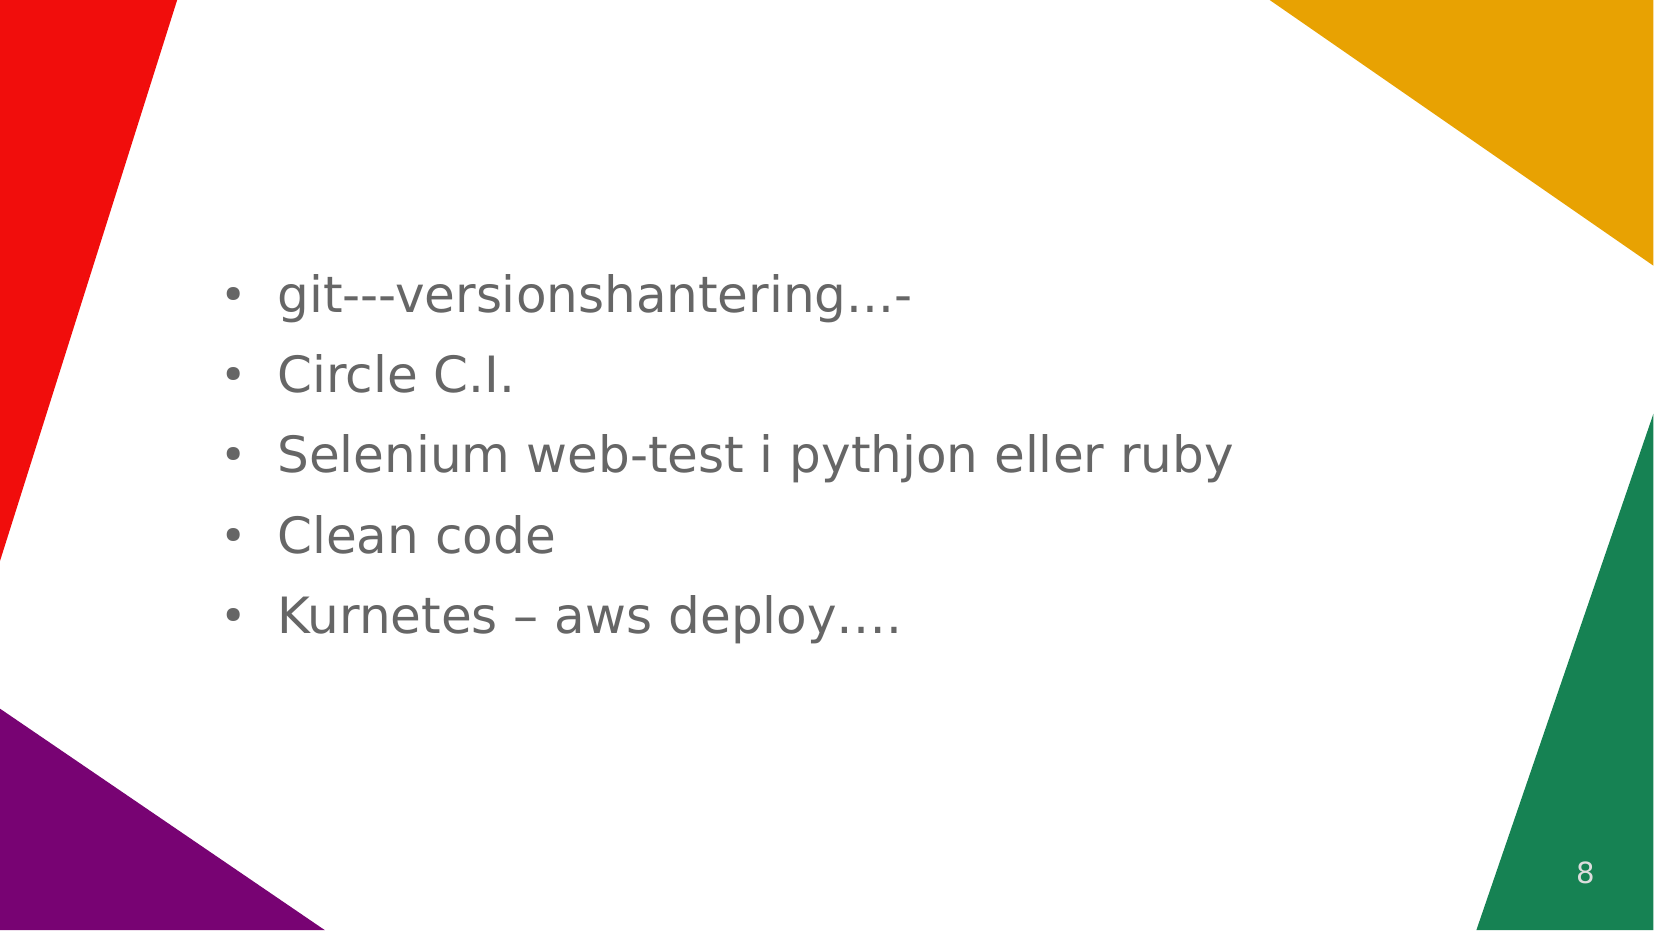

#
git---versionshantering...-
Circle C.I.
Selenium web-test i pythjon eller ruby
Clean code
Kurnetes – aws deploy….
8